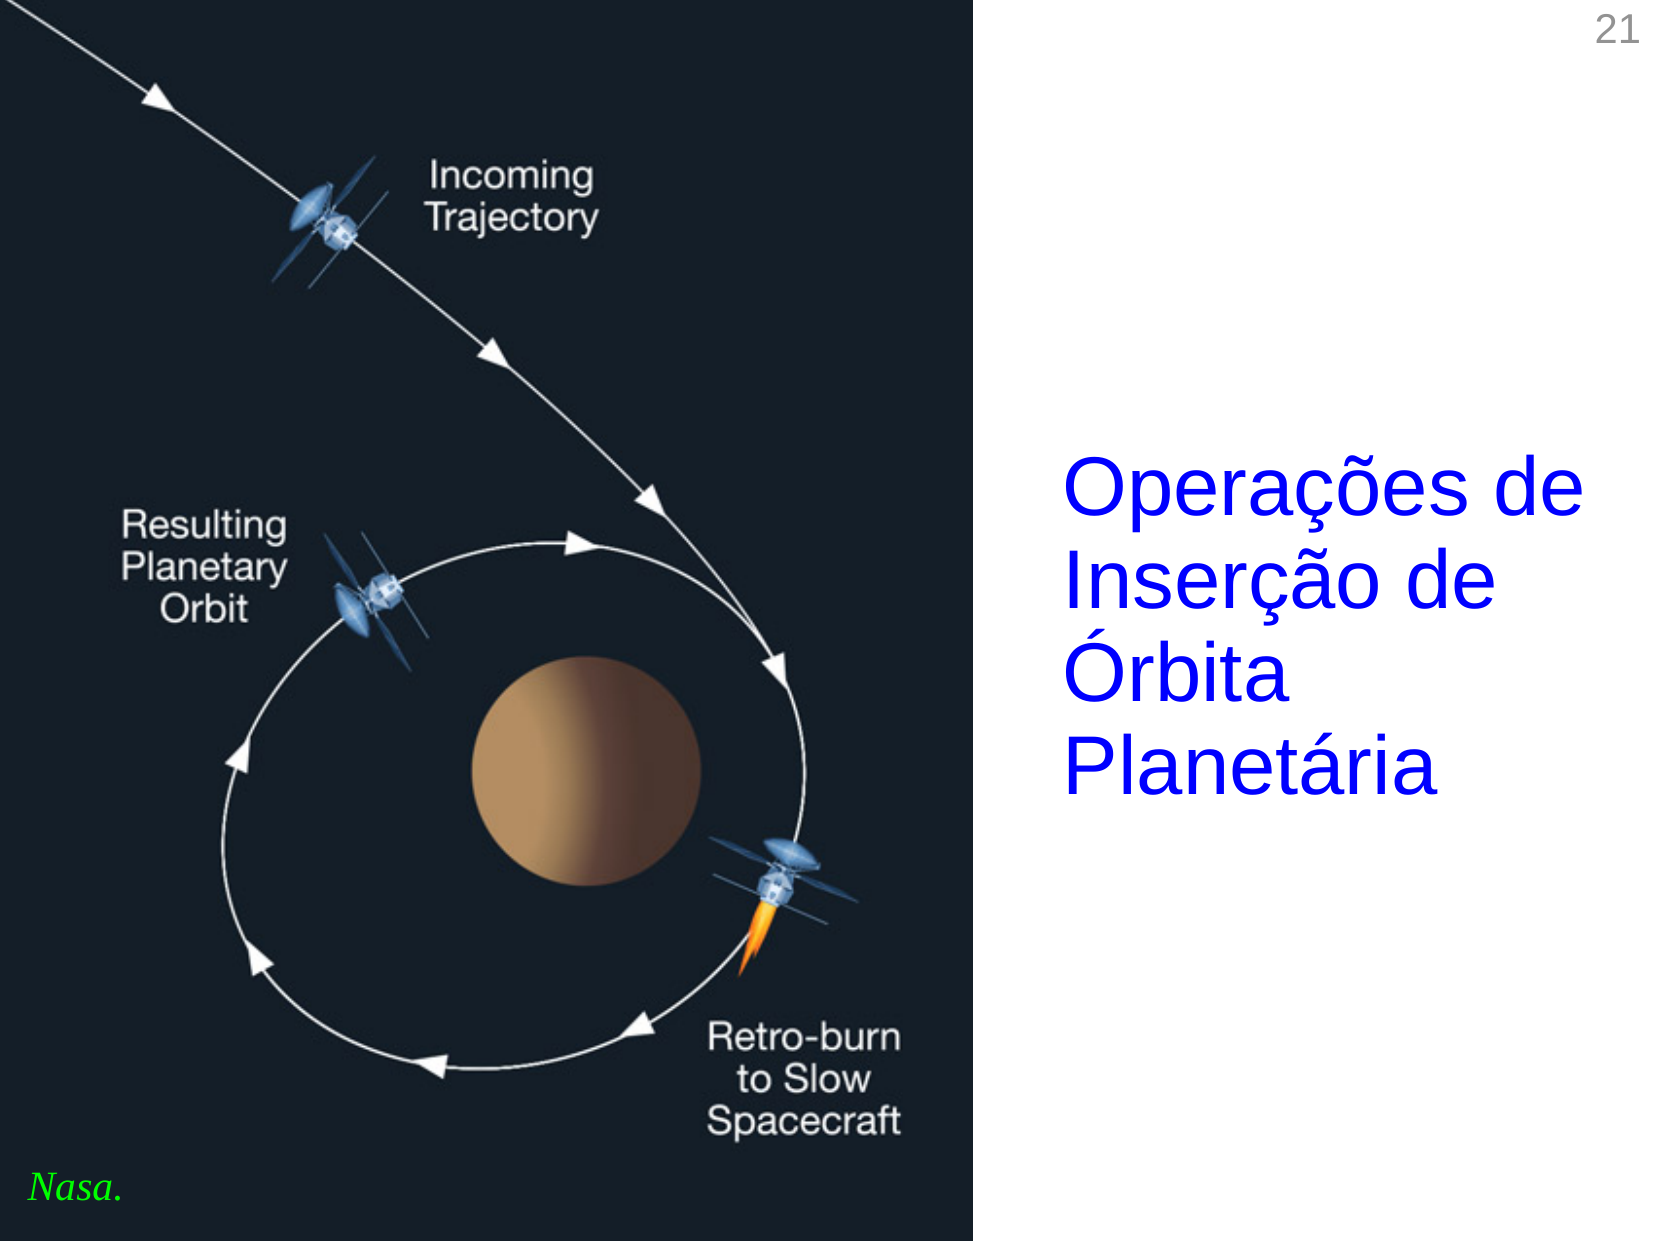

21
# Operações de Inserção de Órbita Planetária
Nasa.